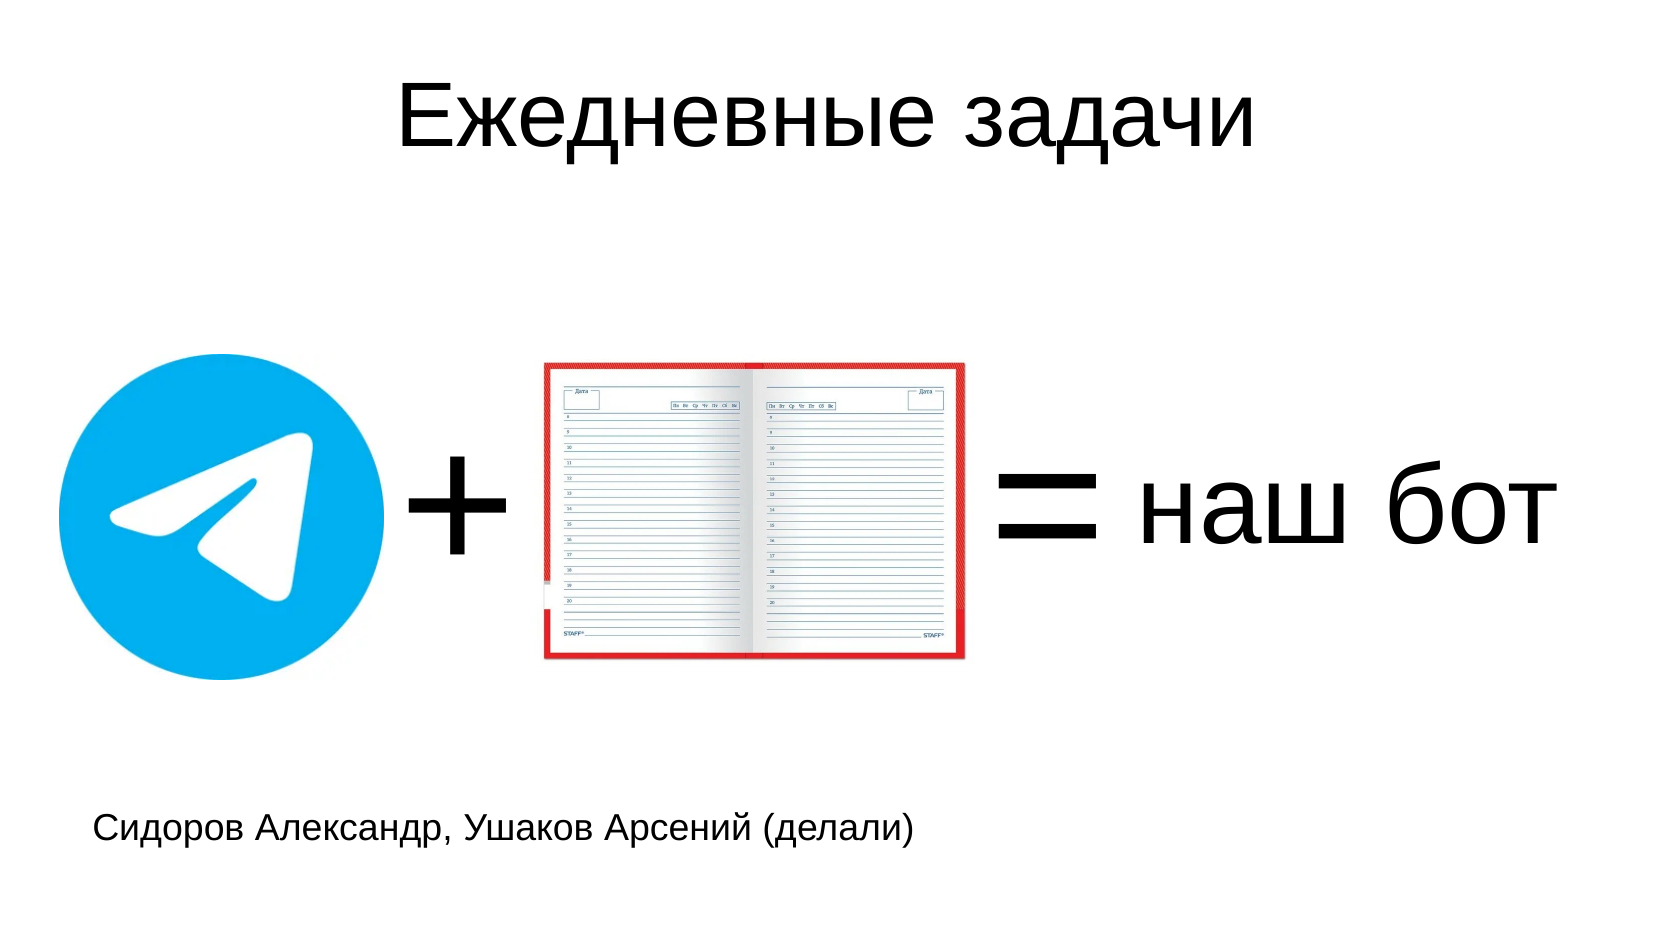

# Ежедневные задачи
+
=
наш бот
Сидоров Александр, Ушаков Арсений (делали)